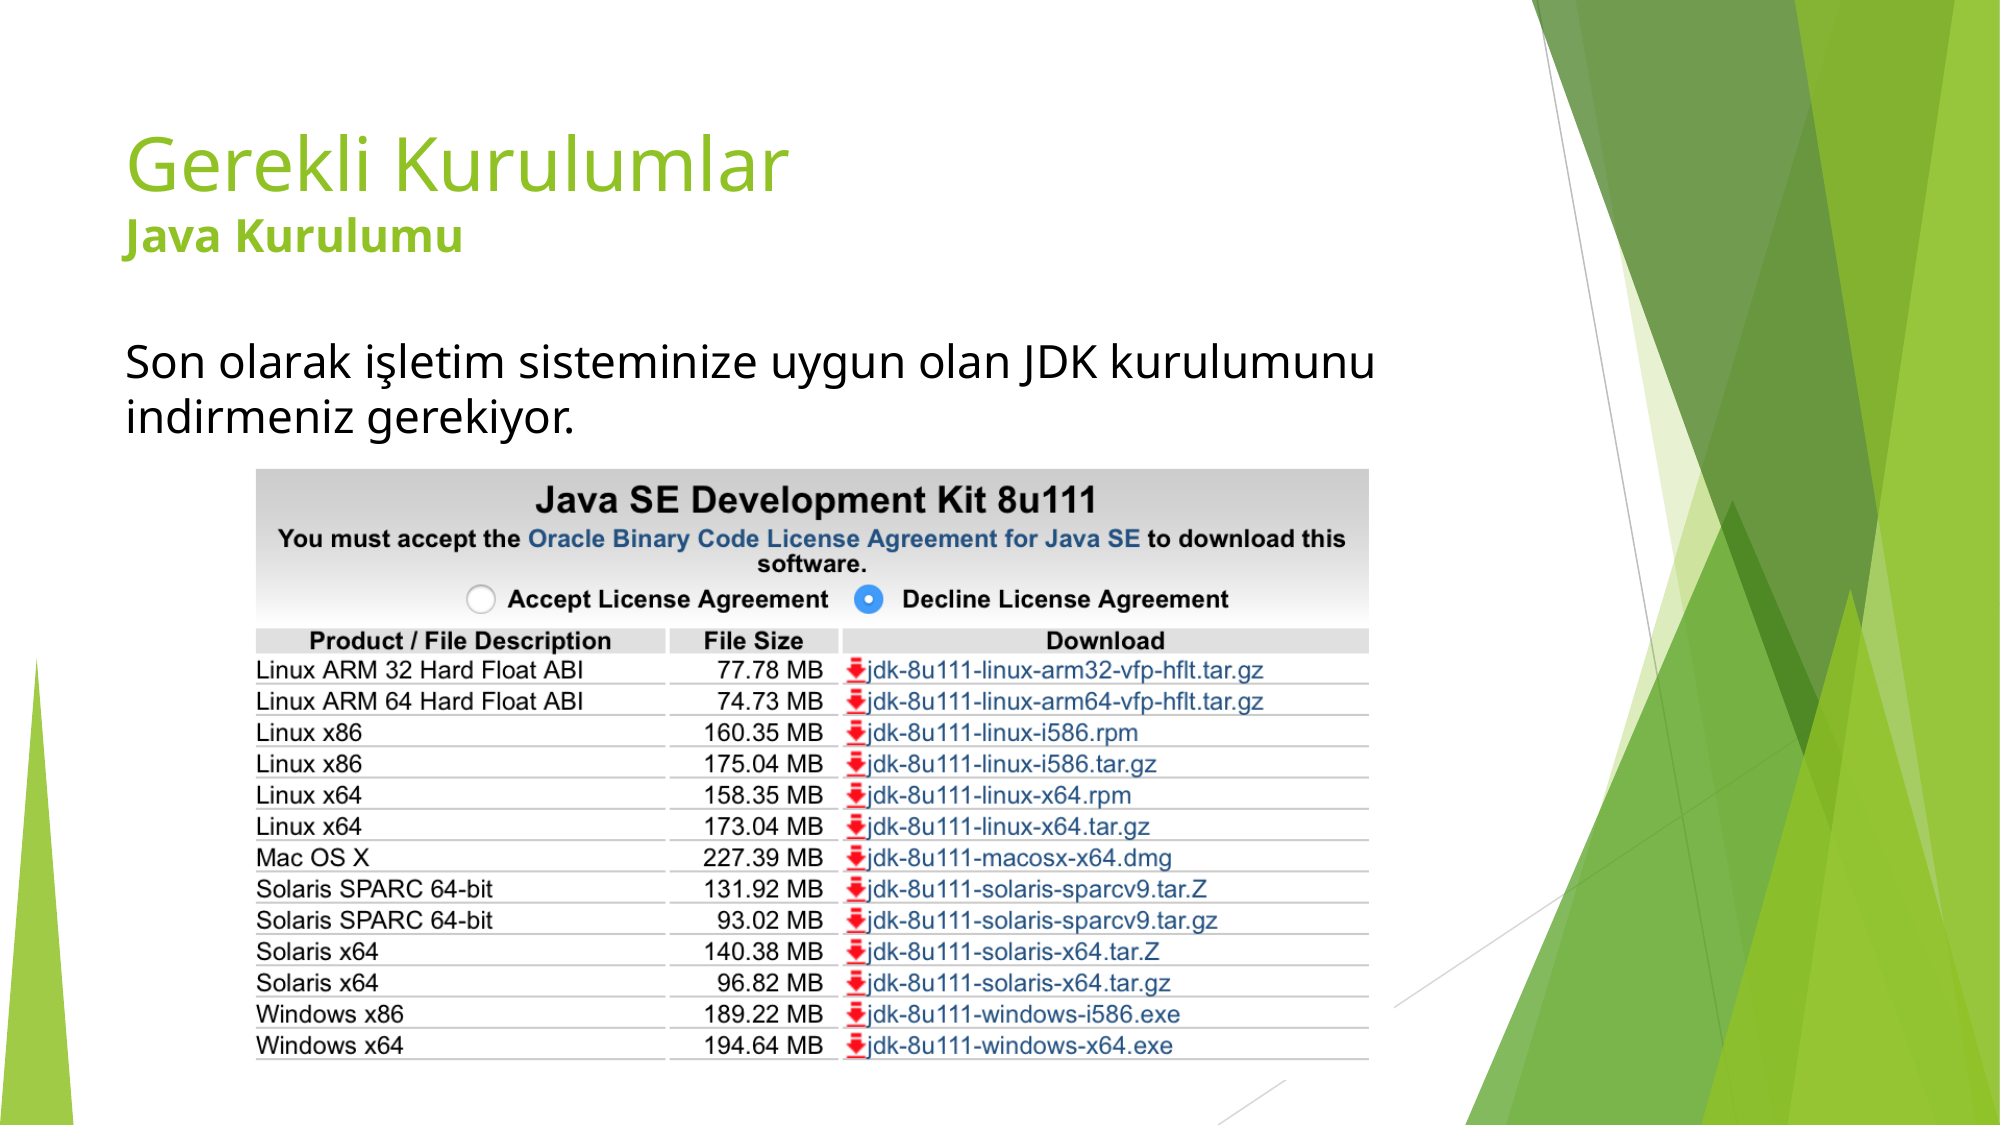

# Gerekli Kurulumlar Java Kurulumu
Son olarak işletim sisteminize uygun olan JDK kurulumunu indirmeniz gerekiyor.